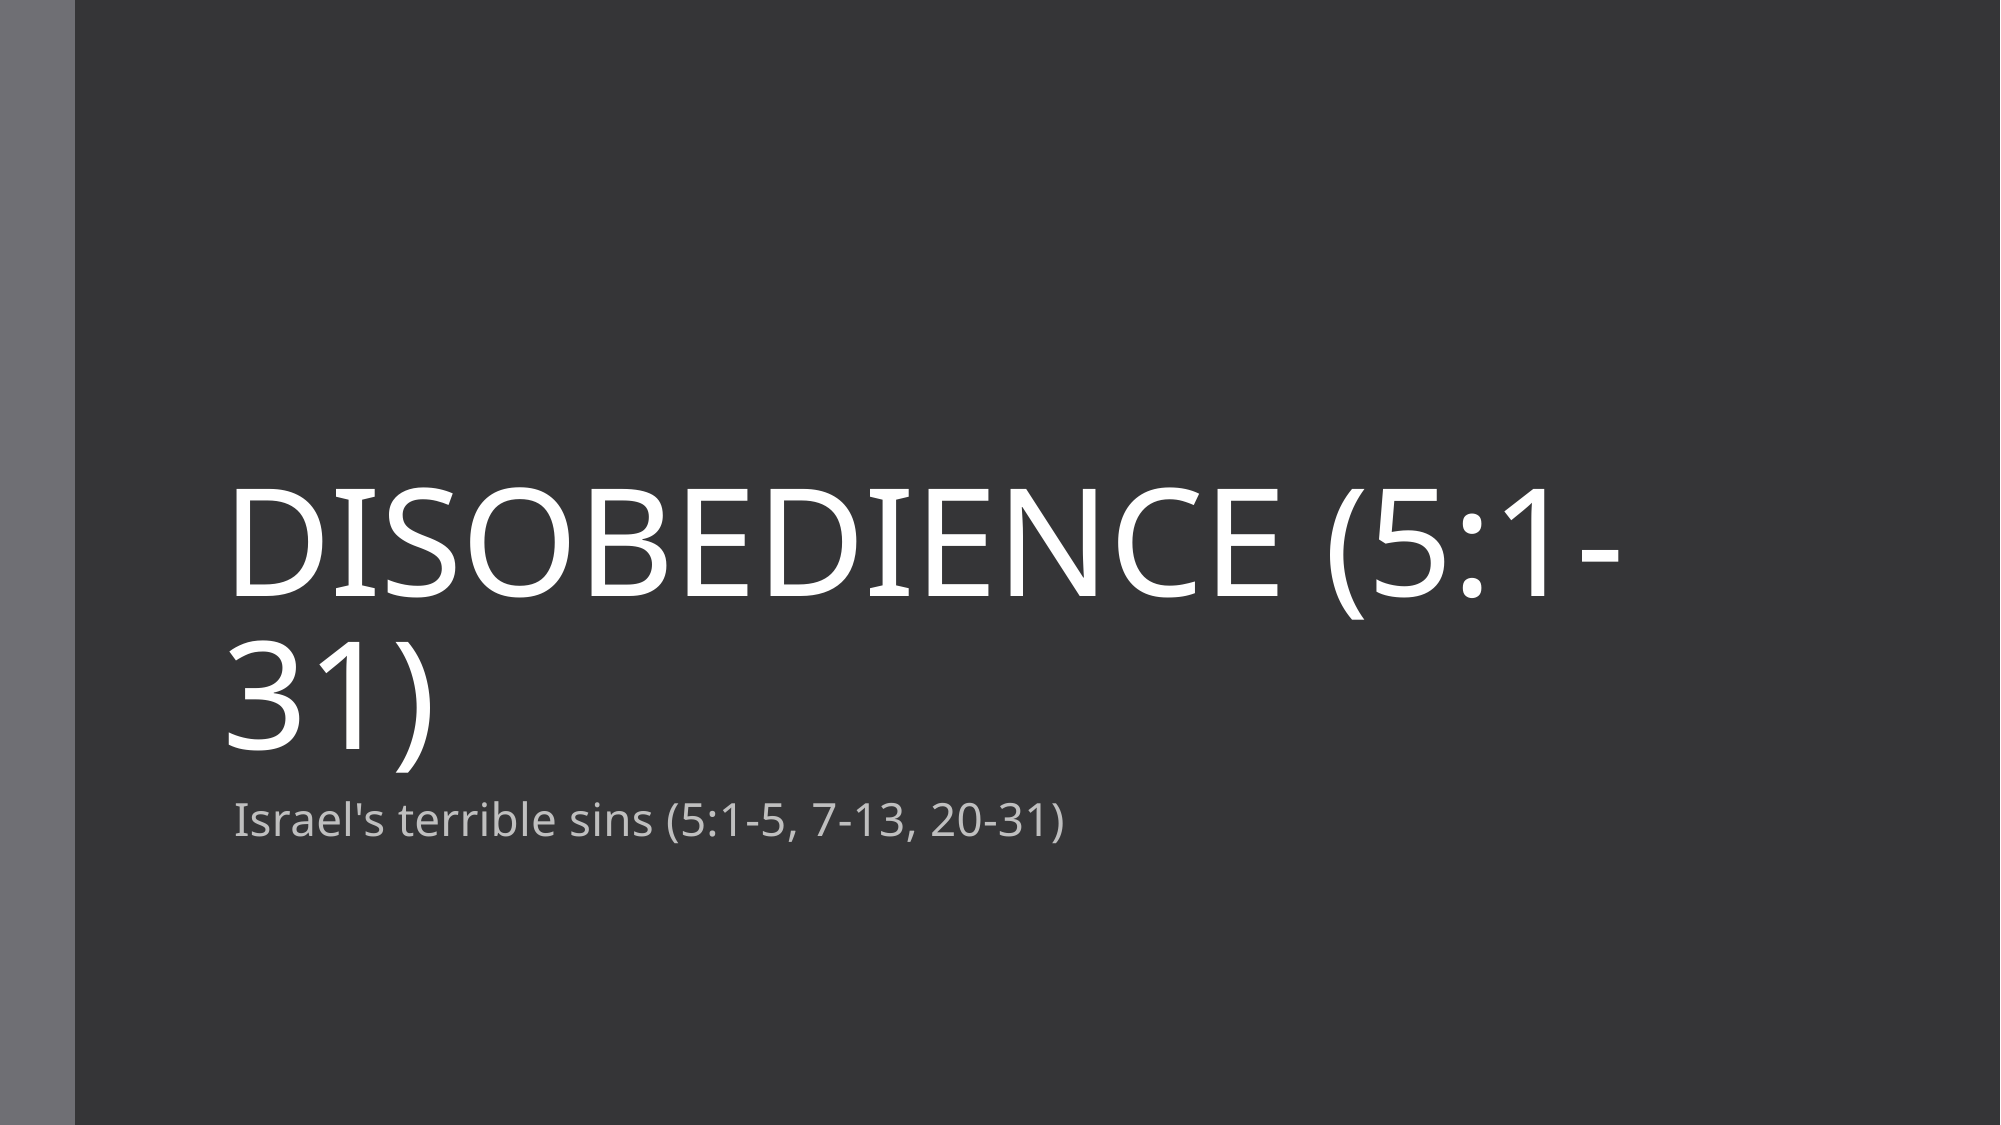

# DISOBEDIENCE (5:1-31)
 Israel's terrible sins (5:1-5, 7-13, 20-31)